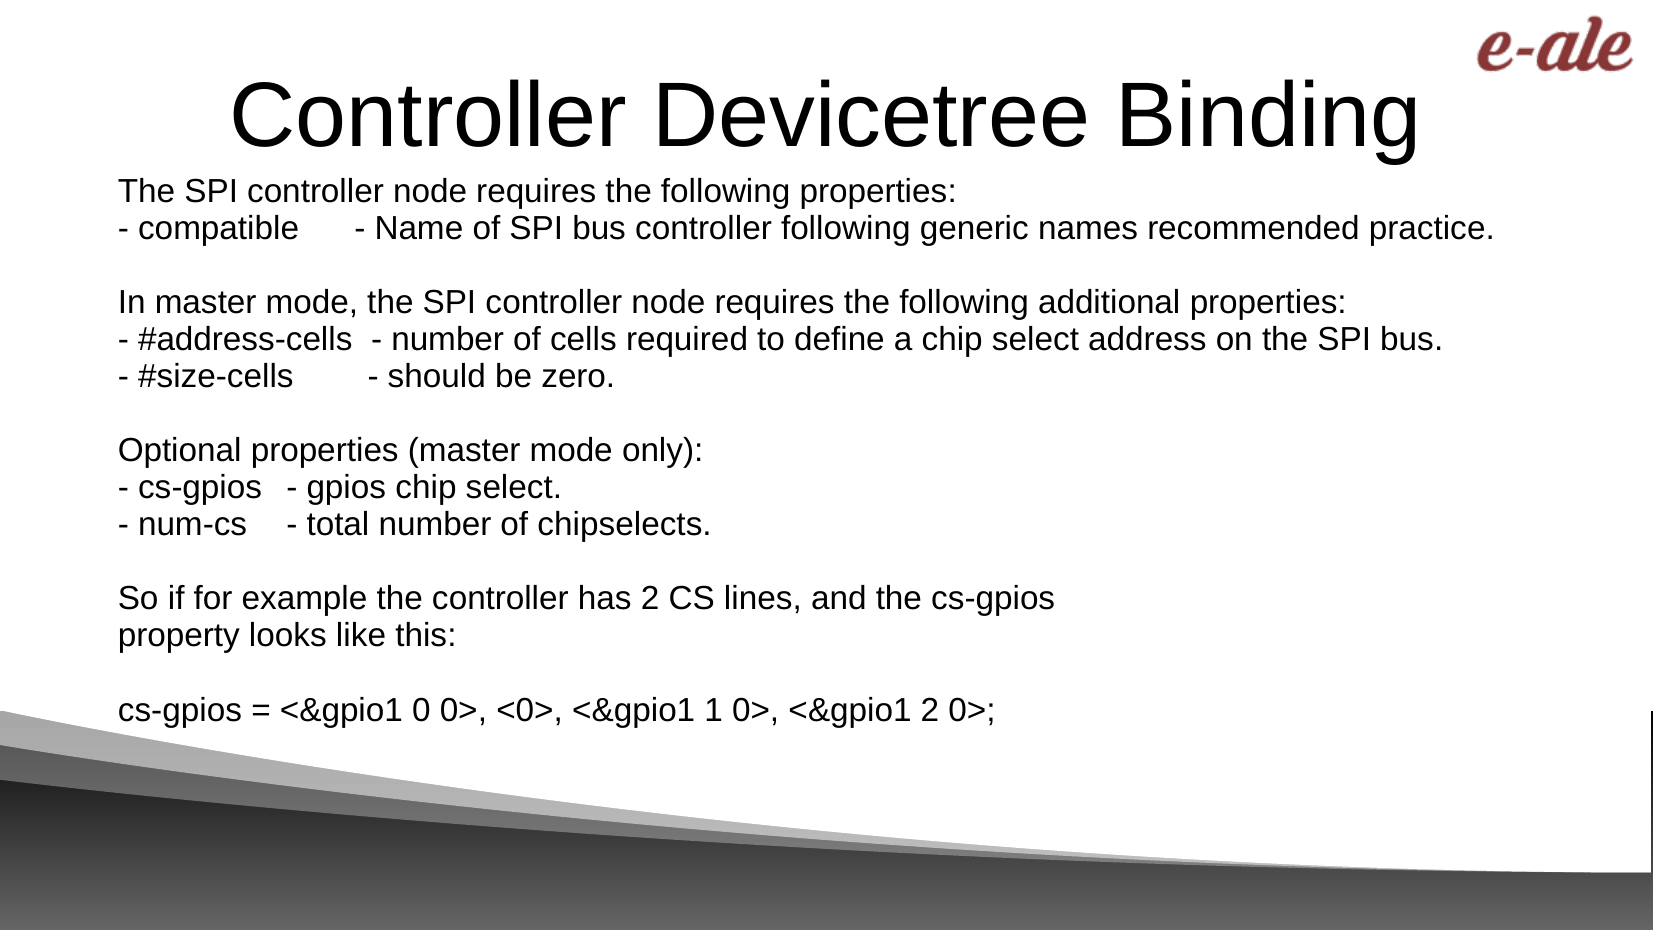

# Controller Devicetree Binding
The SPI controller node requires the following properties:
- compatible - Name of SPI bus controller following generic names recommended practice.
In master mode, the SPI controller node requires the following additional properties:
- #address-cells - number of cells required to define a chip select address on the SPI bus.
- #size-cells - should be zero.
Optional properties (master mode only):
- cs-gpios	 - gpios chip select.
- num-cs	 - total number of chipselects.
So if for example the controller has 2 CS lines, and the cs-gpios
property looks like this:
cs-gpios = <&gpio1 0 0>, <0>, <&gpio1 1 0>, <&gpio1 2 0>;